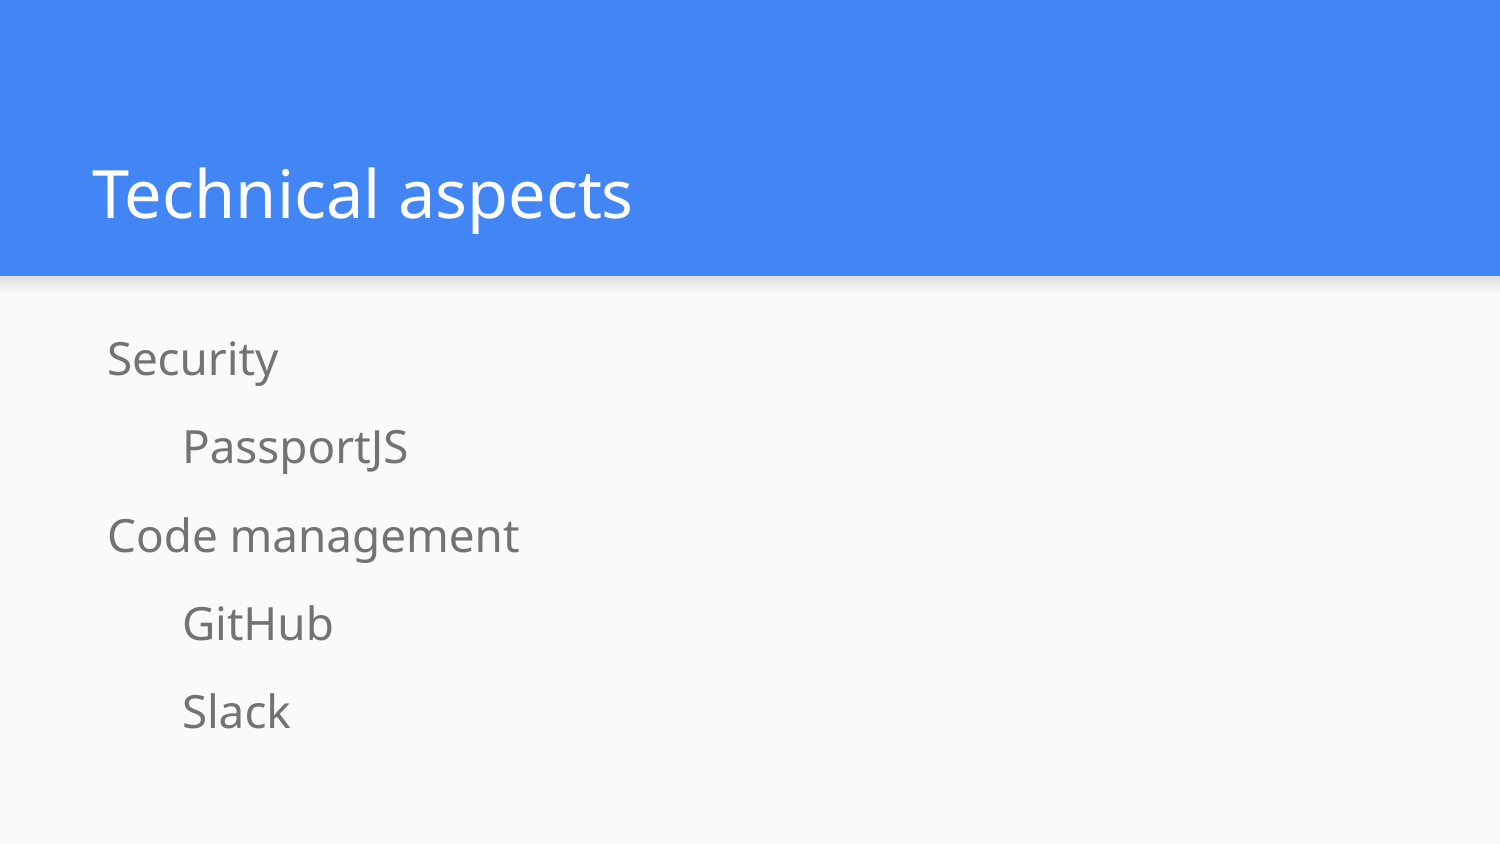

# Technical aspects
Security
PassportJS
Code management
GitHub
Slack